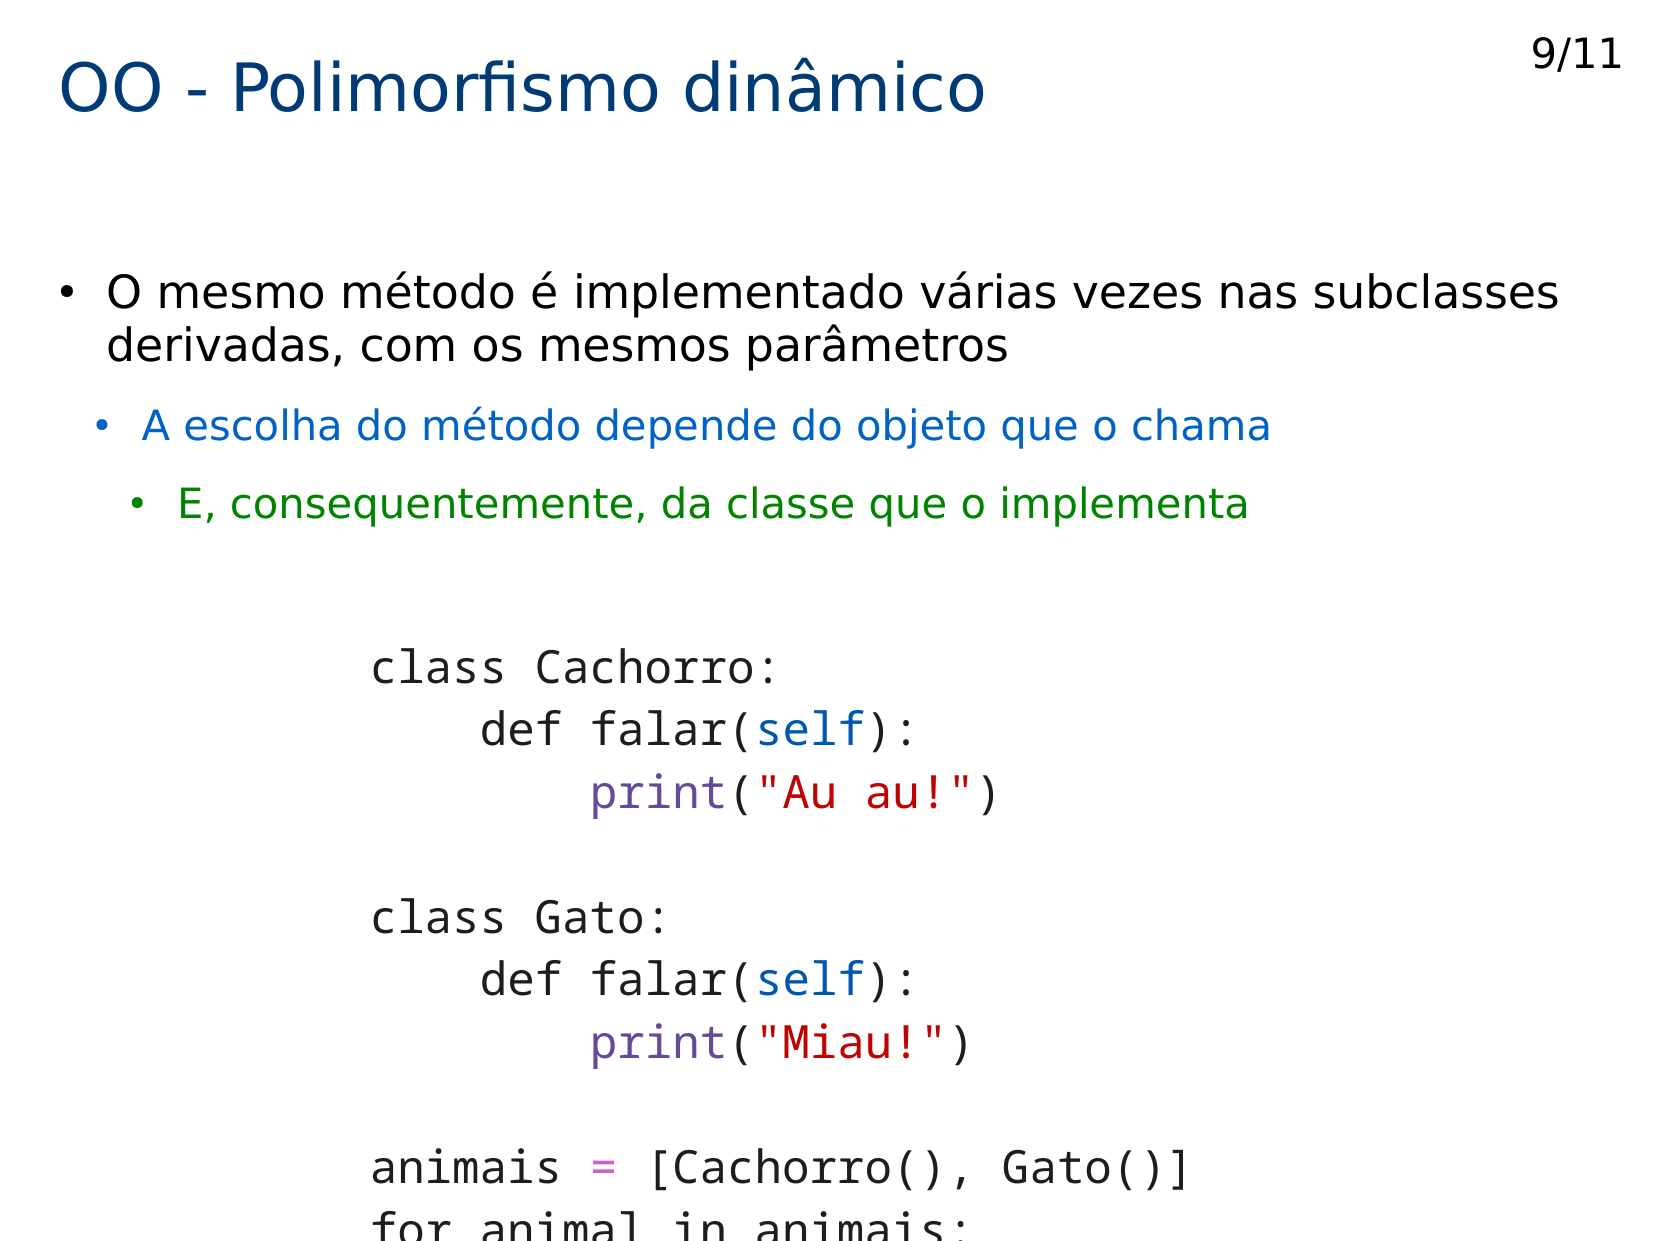

# OO - Polimorfismo dinâmico
9
O mesmo método é implementado várias vezes nas subclasses derivadas, com os mesmos parâmetros
A escolha do método depende do objeto que o chama
E, consequentemente, da classe que o implementa
class Cachorro:
 def falar(self):
 print("Au au!")
class Gato:
 def falar(self):
 print("Miau!")
animais = [Cachorro(), Gato()]
for animal in animais:
 animal.falar()